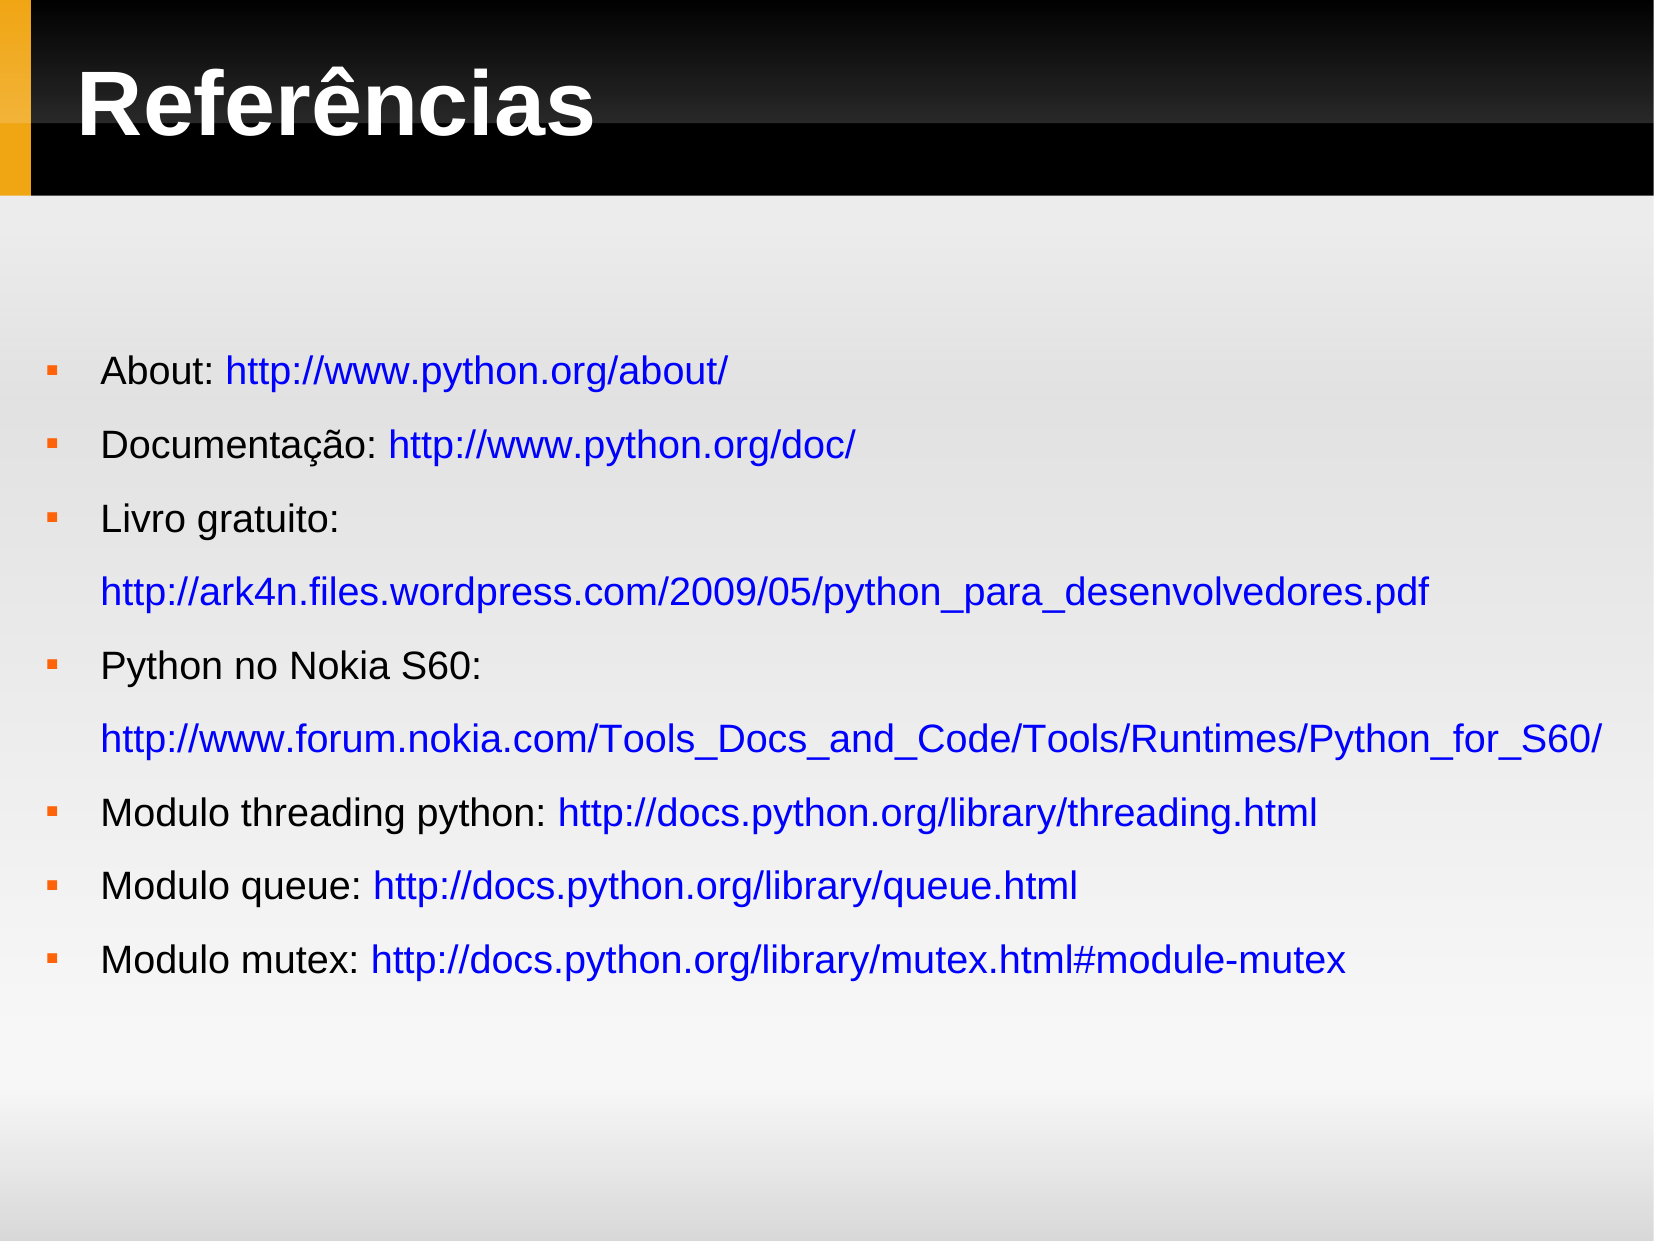

# Referências
About: http://www.python.org/about/
Documentação: http://www.python.org/doc/
Livro gratuito:
http://ark4n.files.wordpress.com/2009/05/python_para_desenvolvedores.pdf
Python no Nokia S60:
http://www.forum.nokia.com/Tools_Docs_and_Code/Tools/Runtimes/Python_for_S60/
Modulo threading python: http://docs.python.org/library/threading.html
Modulo queue: http://docs.python.org/library/queue.html
Modulo mutex: http://docs.python.org/library/mutex.html#module-mutex